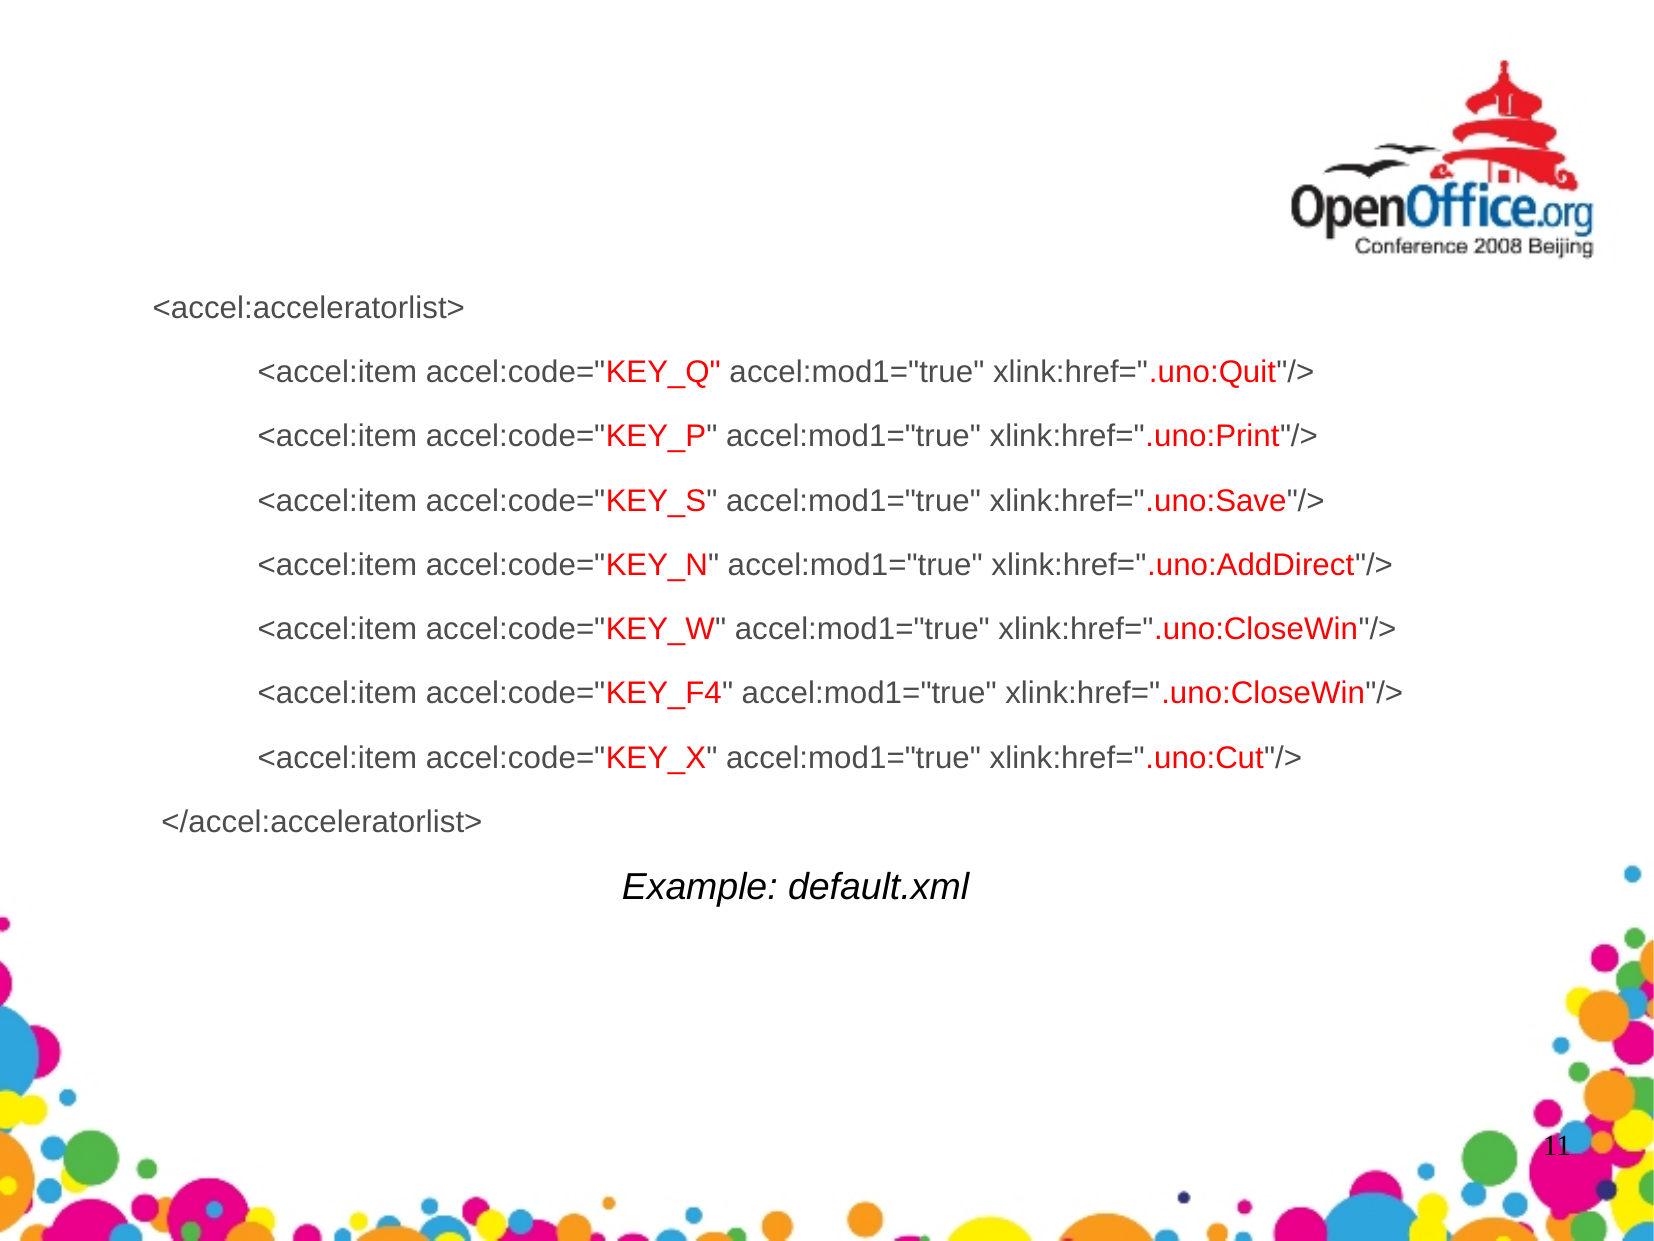

# <accel:acceleratorlist>
 <accel:item accel:code="KEY_Q" accel:mod1="true" xlink:href=".uno:Quit"/>
 <accel:item accel:code="KEY_P" accel:mod1="true" xlink:href=".uno:Print"/>
 <accel:item accel:code="KEY_S" accel:mod1="true" xlink:href=".uno:Save"/>
 <accel:item accel:code="KEY_N" accel:mod1="true" xlink:href=".uno:AddDirect"/>
 <accel:item accel:code="KEY_W" accel:mod1="true" xlink:href=".uno:CloseWin"/>
 <accel:item accel:code="KEY_F4" accel:mod1="true" xlink:href=".uno:CloseWin"/>
 <accel:item accel:code="KEY_X" accel:mod1="true" xlink:href=".uno:Cut"/>
 </accel:acceleratorlist>
Example: default.xml
11